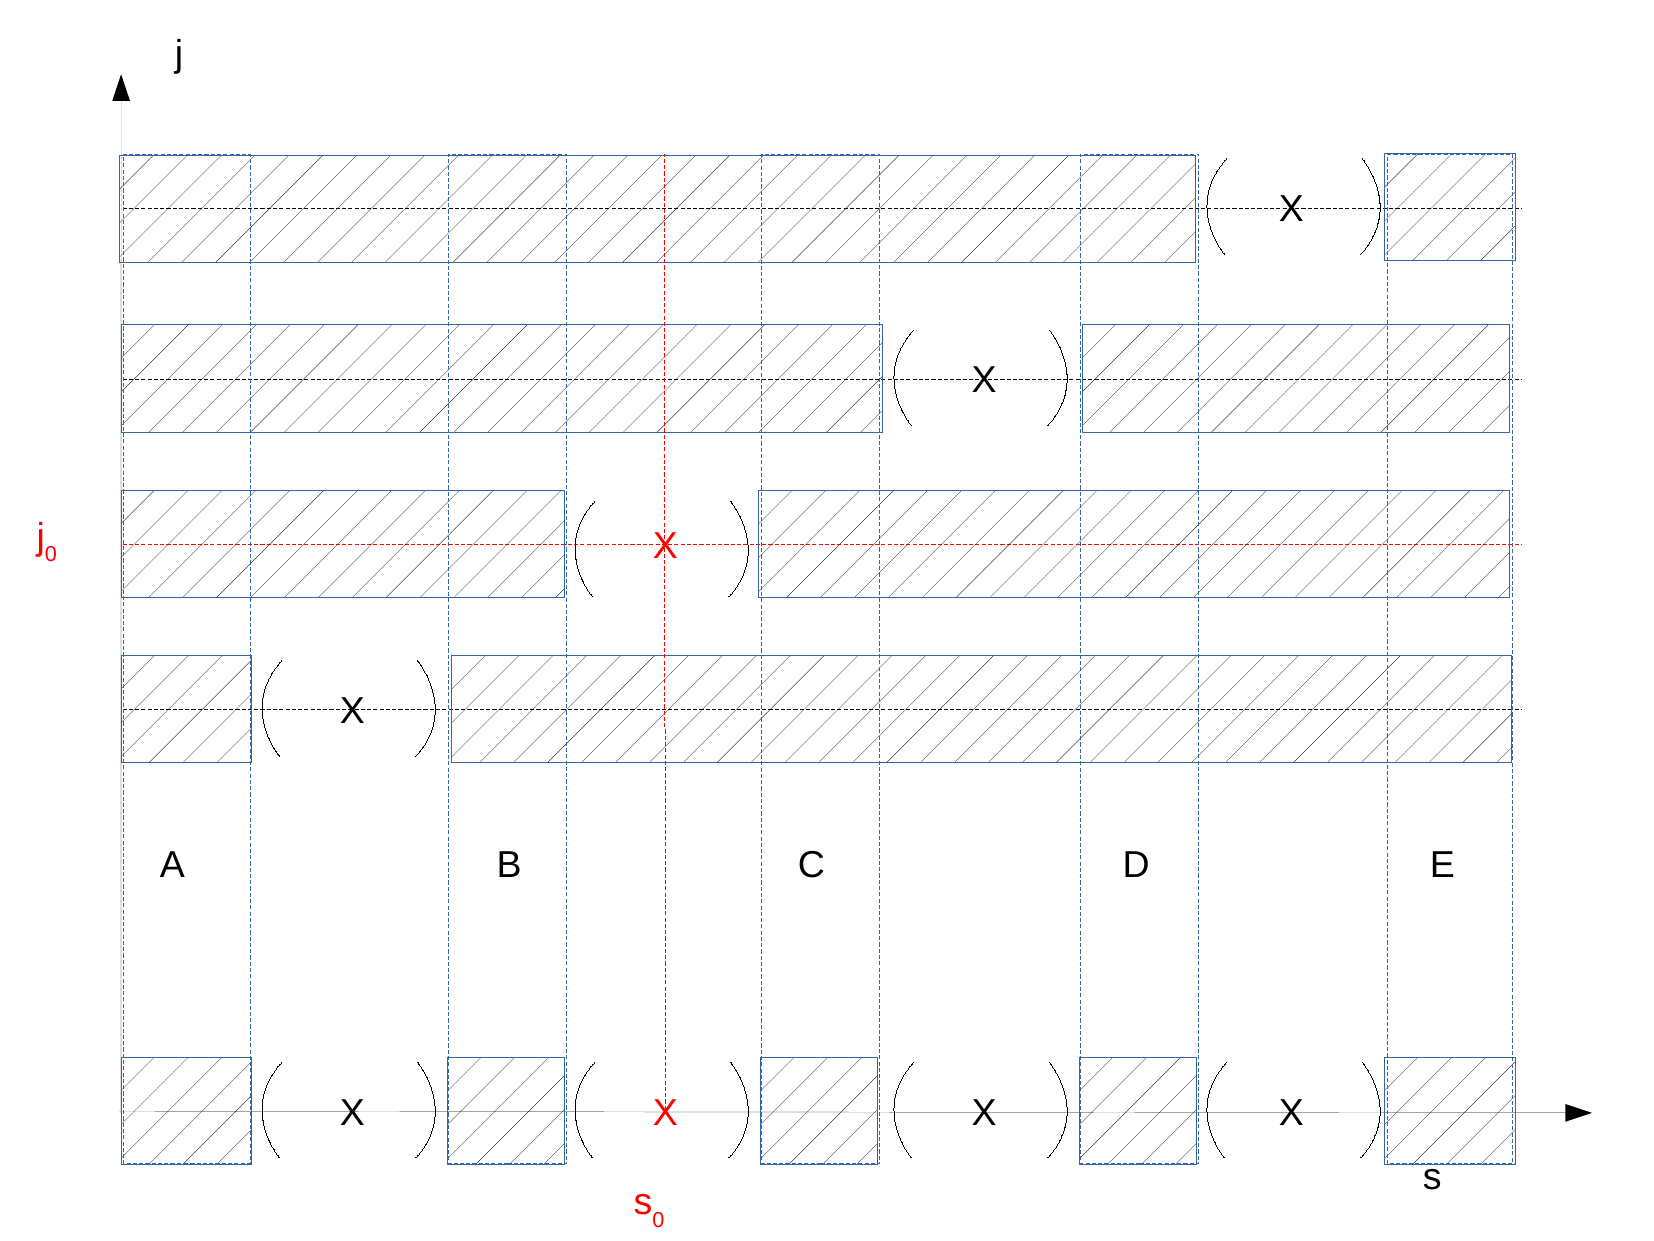

j
X
X
j0
X
X
A
B
C
D
E
X
X
X
X
s
s0